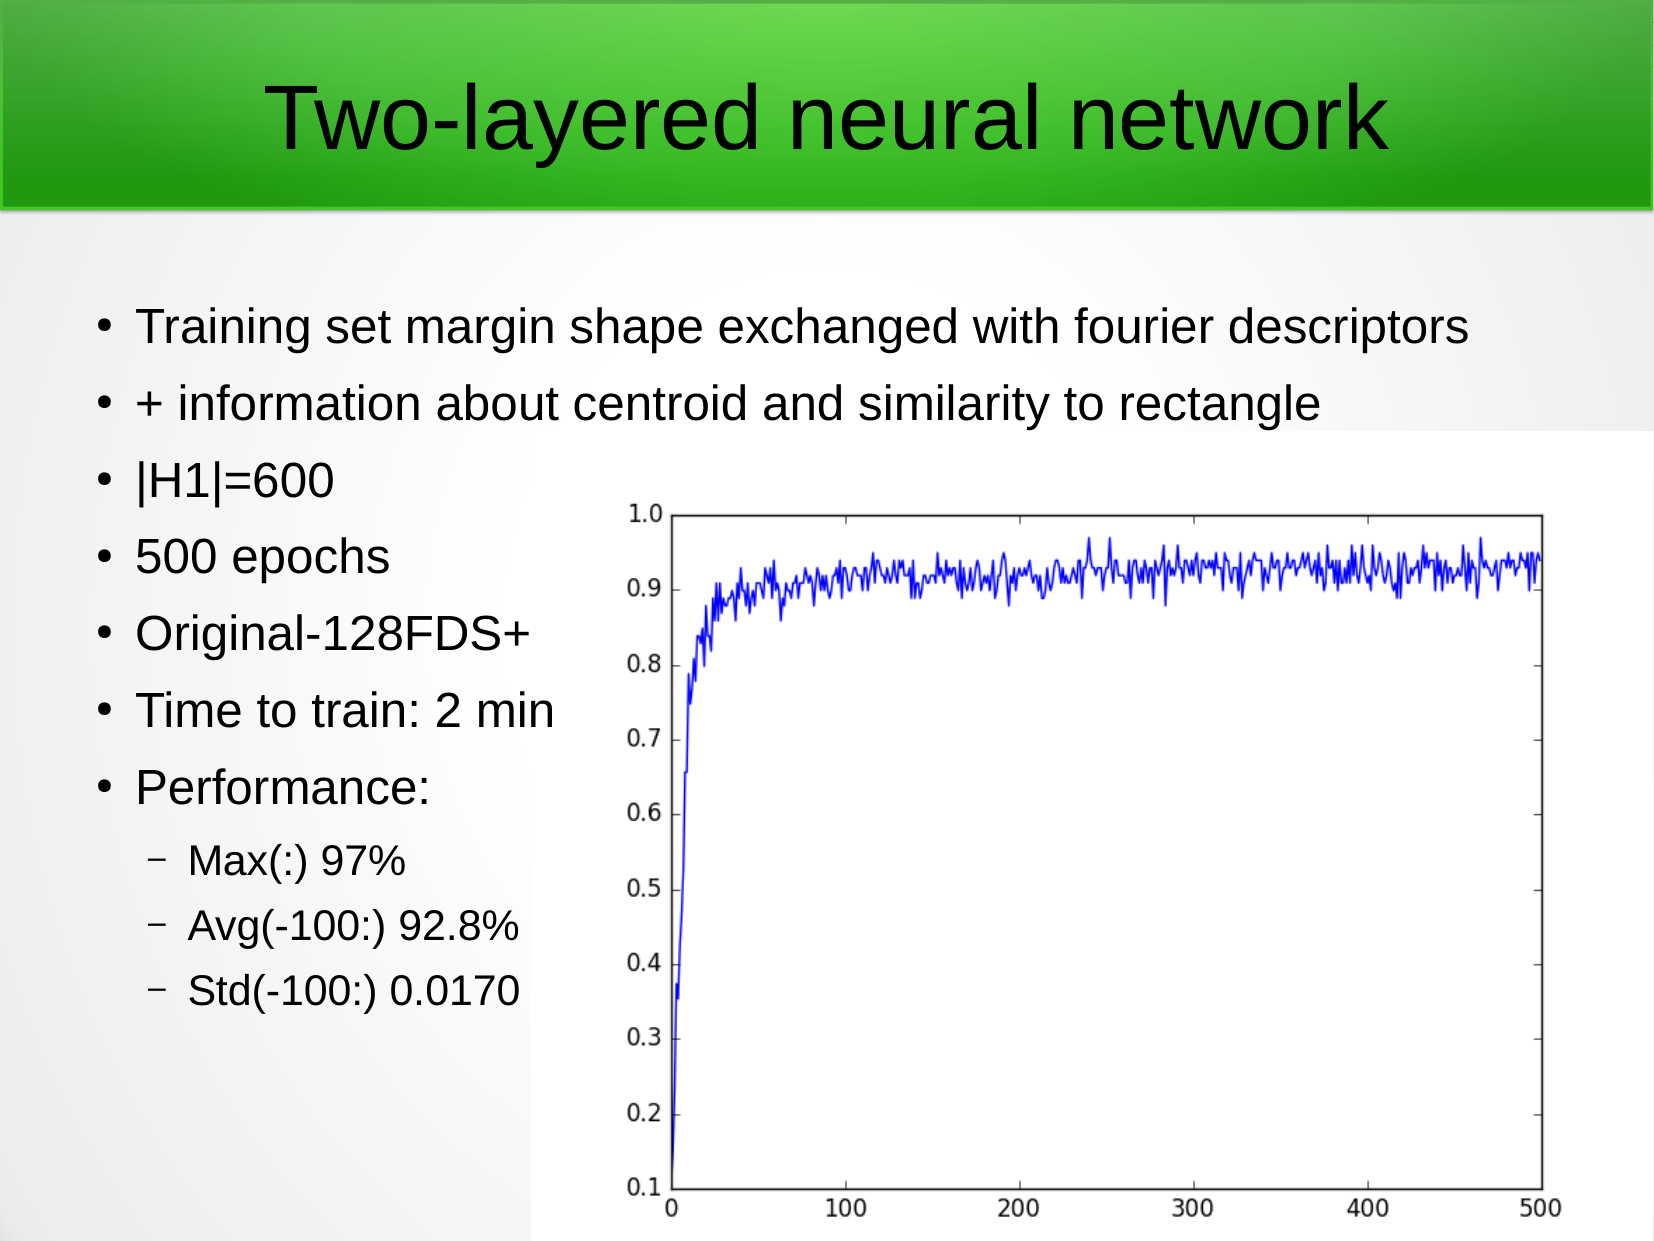

# Two-layered neural network
Training set margin shape exchanged with fourier descriptors
+ information about centroid and similarity to rectangle
|H1|=600
500 epochs
Original-128FDS+
Time to train: 2 min
Performance:
Max(:) 97%
Avg(-100:) 92.8%
Std(-100:) 0.0170